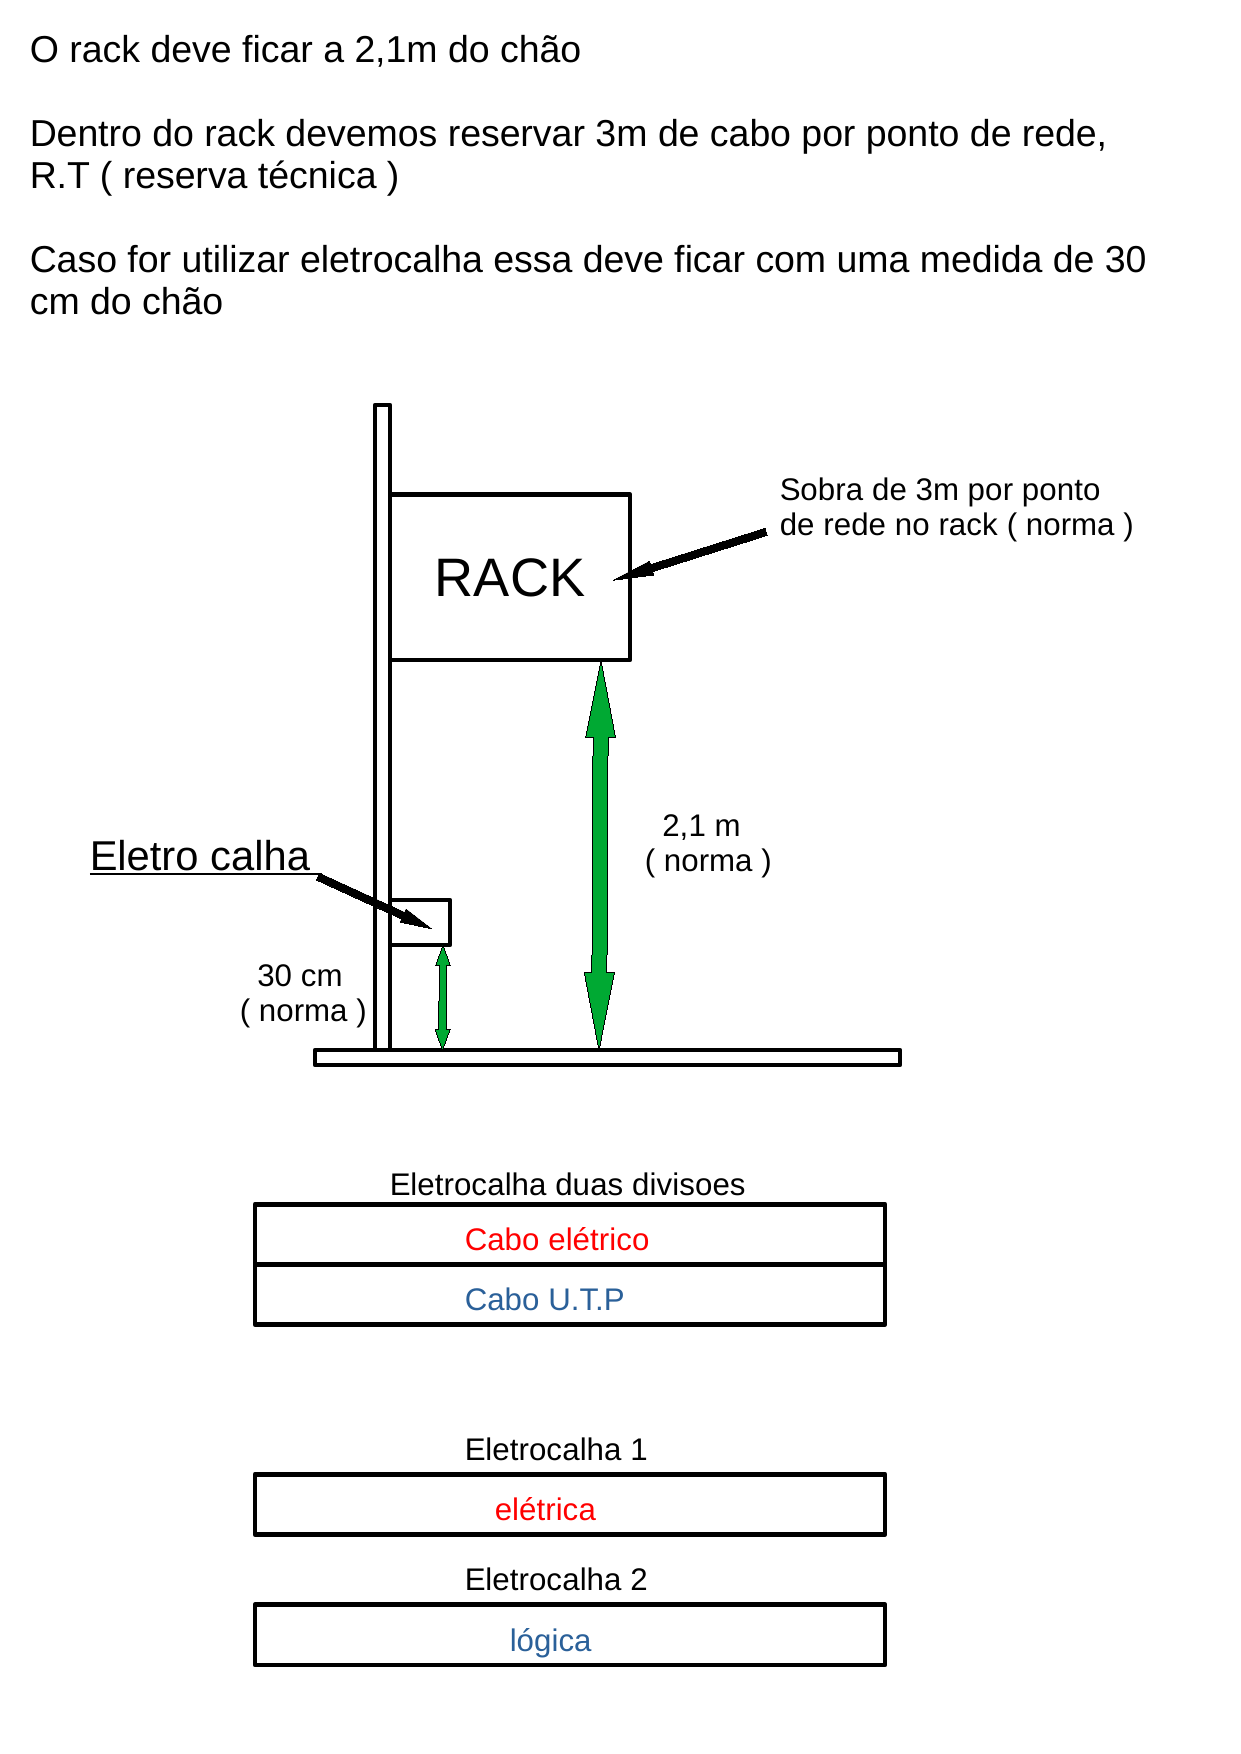

O rack deve ficar a 2,1m do chão
Dentro do rack devemos reservar 3m de cabo por ponto de rede, R.T ( reserva técnica )
Caso for utilizar eletrocalha essa deve ficar com uma medida de 30 cm do chão
Sobra de 3m por ponto de rede no rack ( norma )
RACK
 2,1 m ( norma )
Eletro calha
 30 cm ( norma )
Eletrocalha duas divisoes
Cabo elétrico
Cabo U.T.P
Eletrocalha 1
elétrica
Eletrocalha 2
lógica